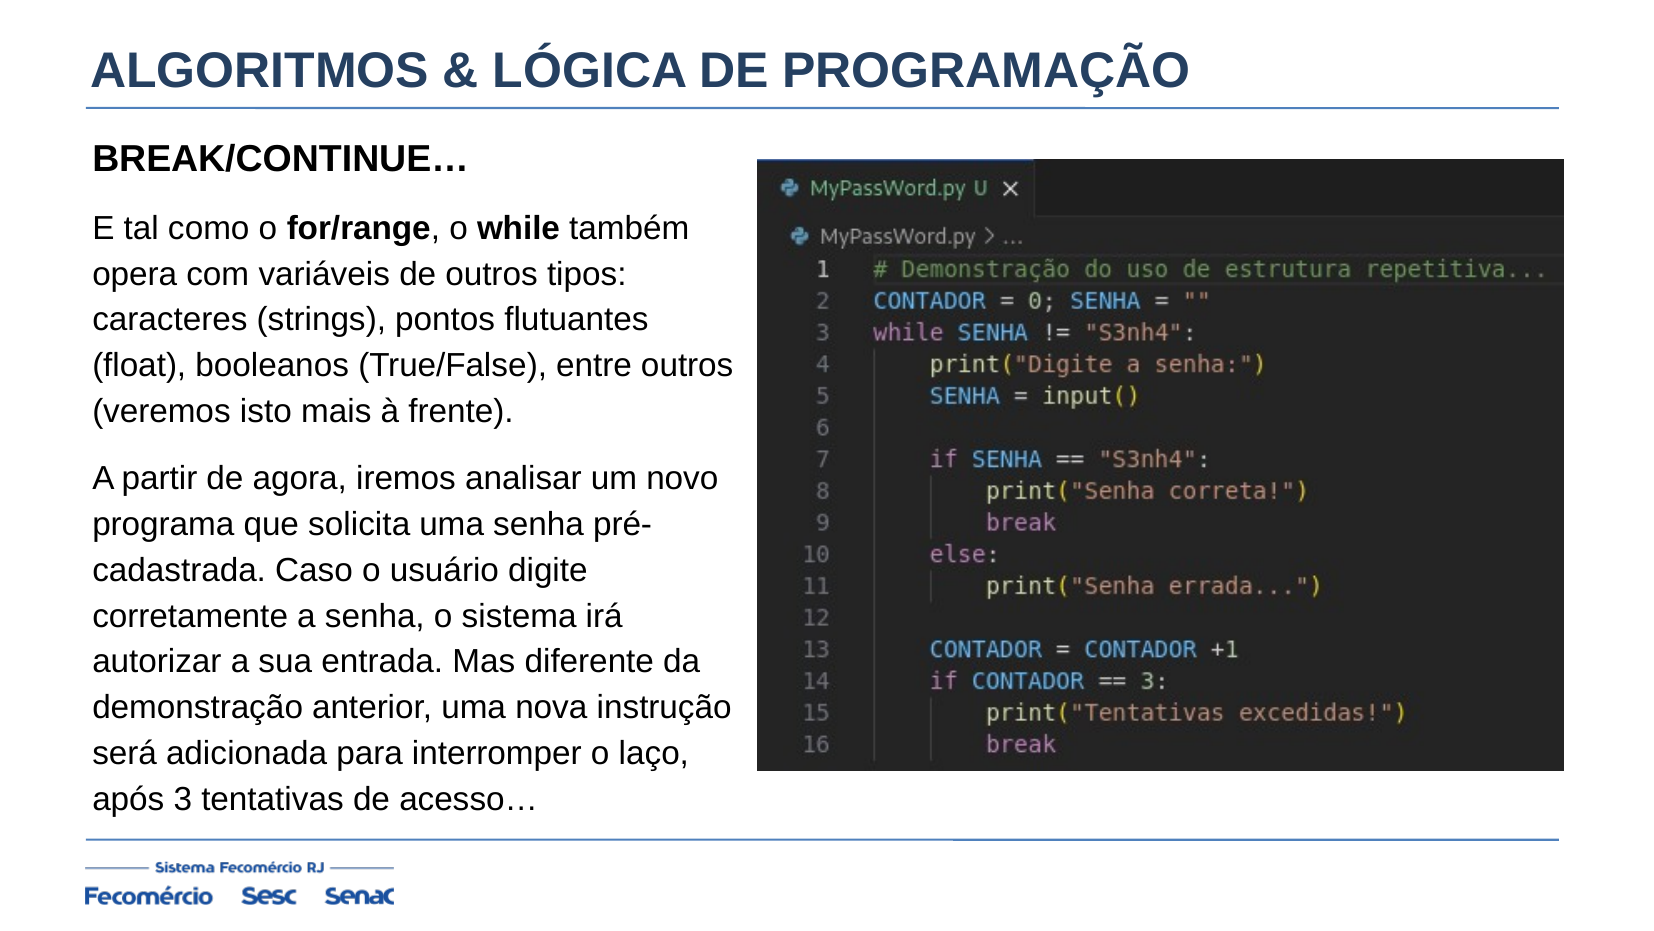

ALGORITMOS & LÓGICA DE PROGRAMAÇÃO
BREAK/CONTINUE…
E tal como o for/range, o while também opera com variáveis de outros tipos: caracteres (strings), pontos flutuantes (float), booleanos (True/False), entre outros (veremos isto mais à frente).
A partir de agora, iremos analisar um novo programa que solicita uma senha pré-cadastrada. Caso o usuário digite corretamente a senha, o sistema irá autorizar a sua entrada. Mas diferente da demonstração anterior, uma nova instrução será adicionada para interromper o laço, após 3 tentativas de acesso…